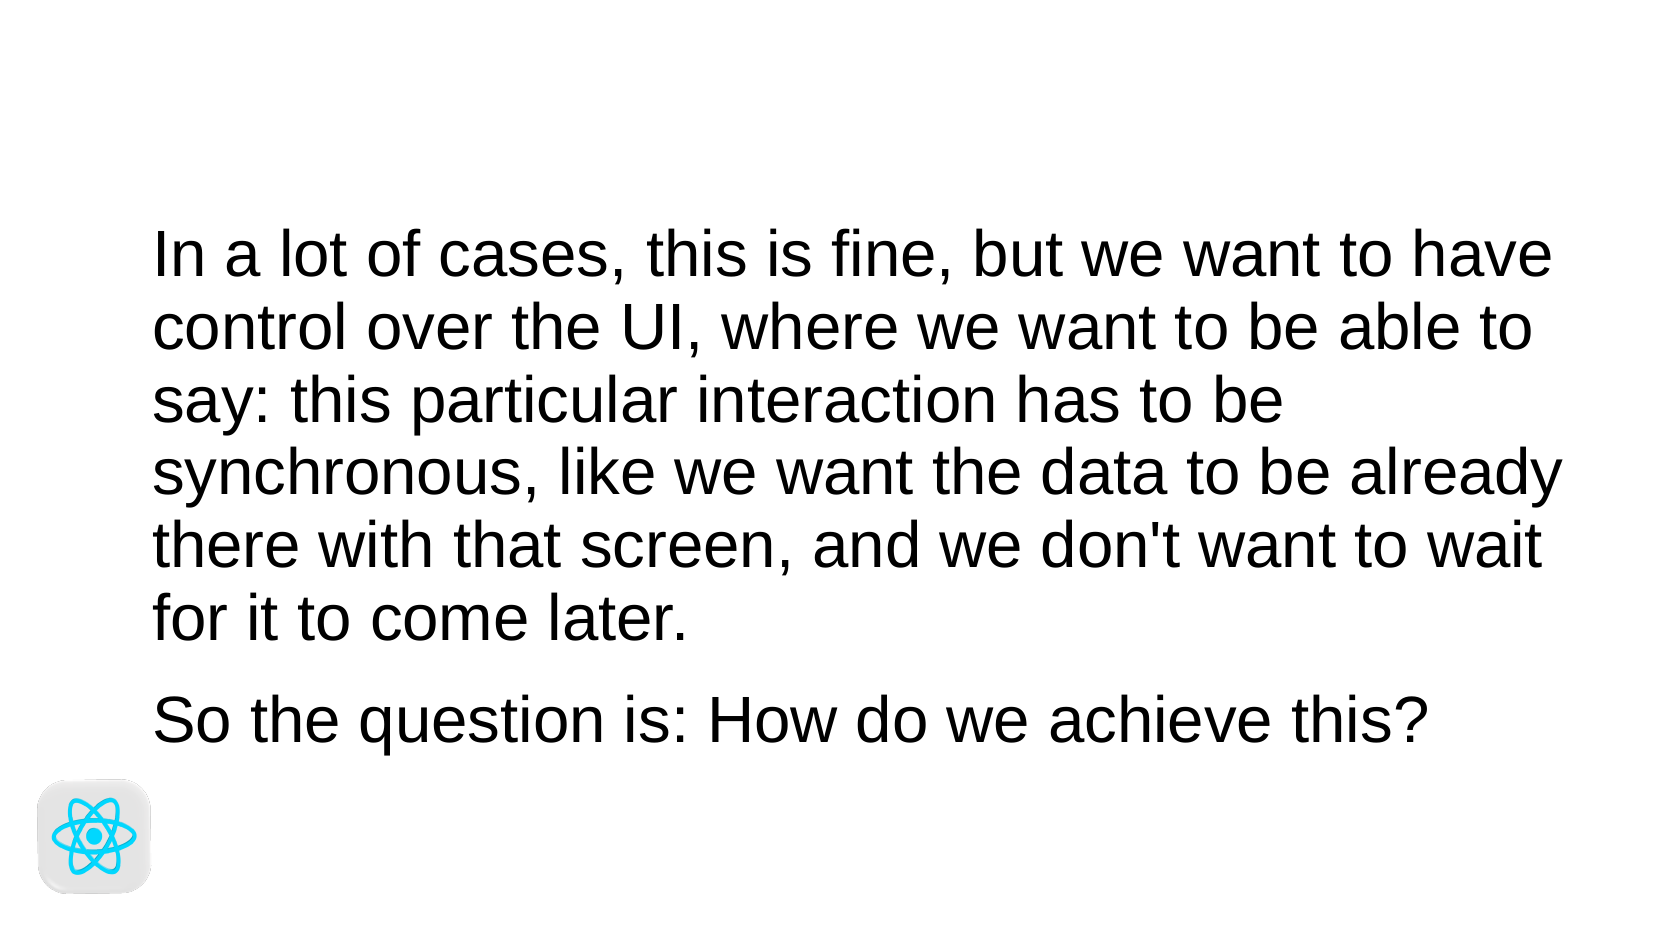

#
In a lot of cases, this is fine, but we want to have control over the UI, where we want to be able to say: this particular interaction has to be synchronous, like we want the data to be already there with that screen, and we don't want to wait for it to come later.
So the question is: How do we achieve this?